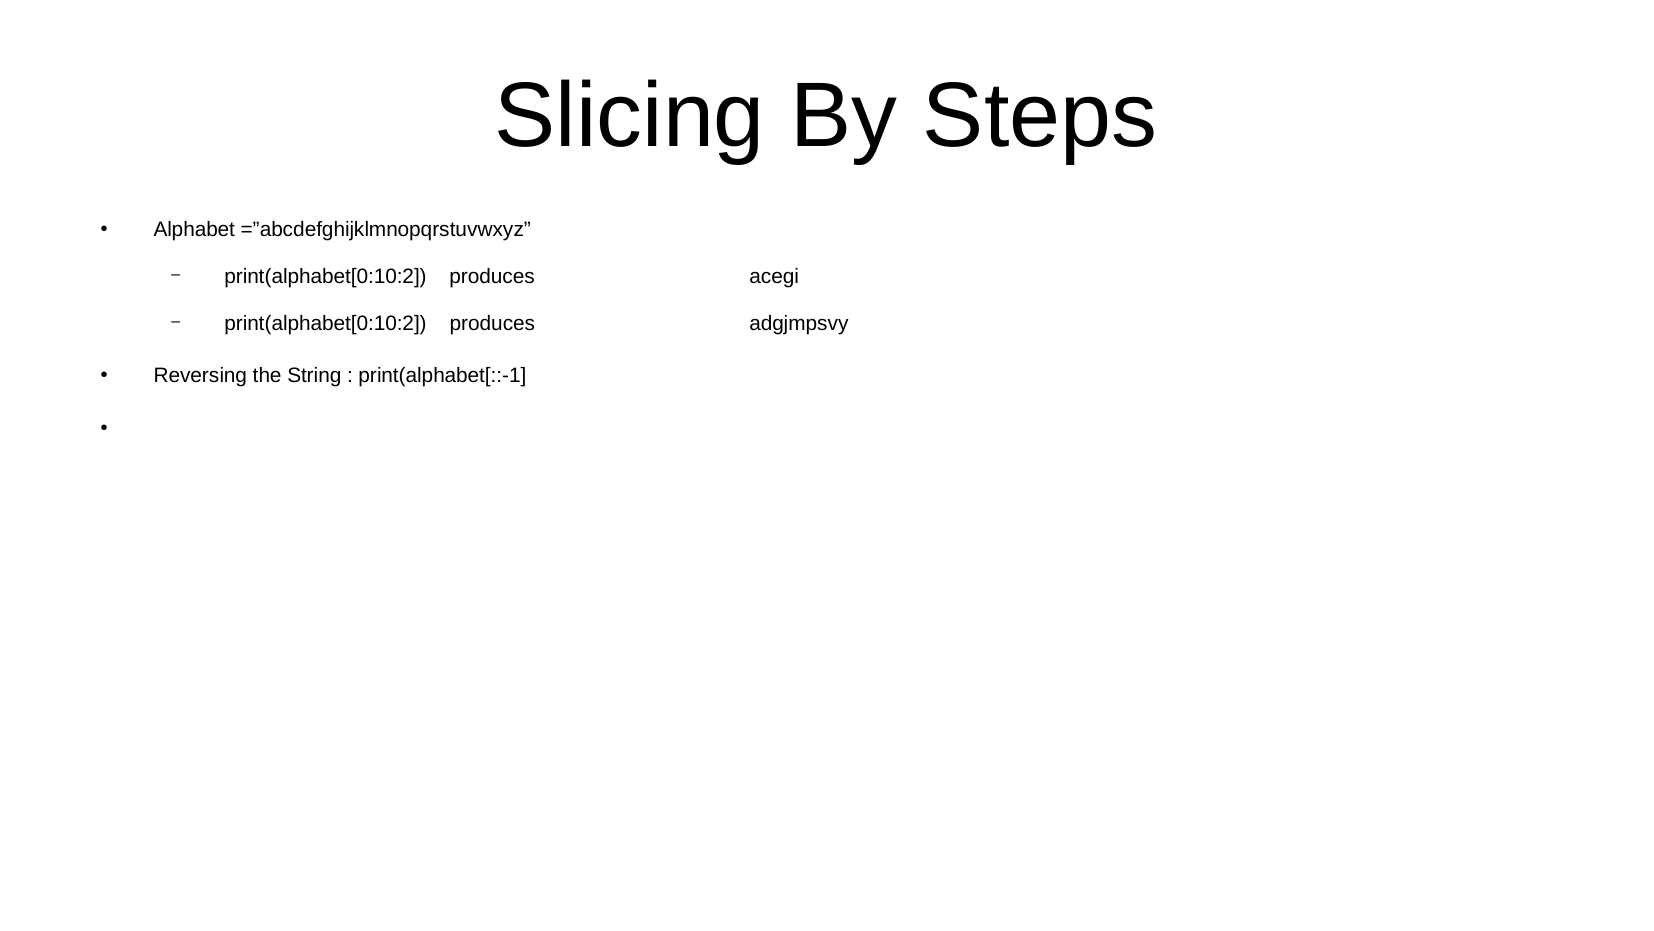

# Slicing By Steps
Alphabet =”abcdefghijklmnopqrstuvwxyz”
print(alphabet[0:10:2])	produces			acegi
print(alphabet[0:10:2]) produces			adgjmpsvy
Reversing the String : print(alphabet[::-1]